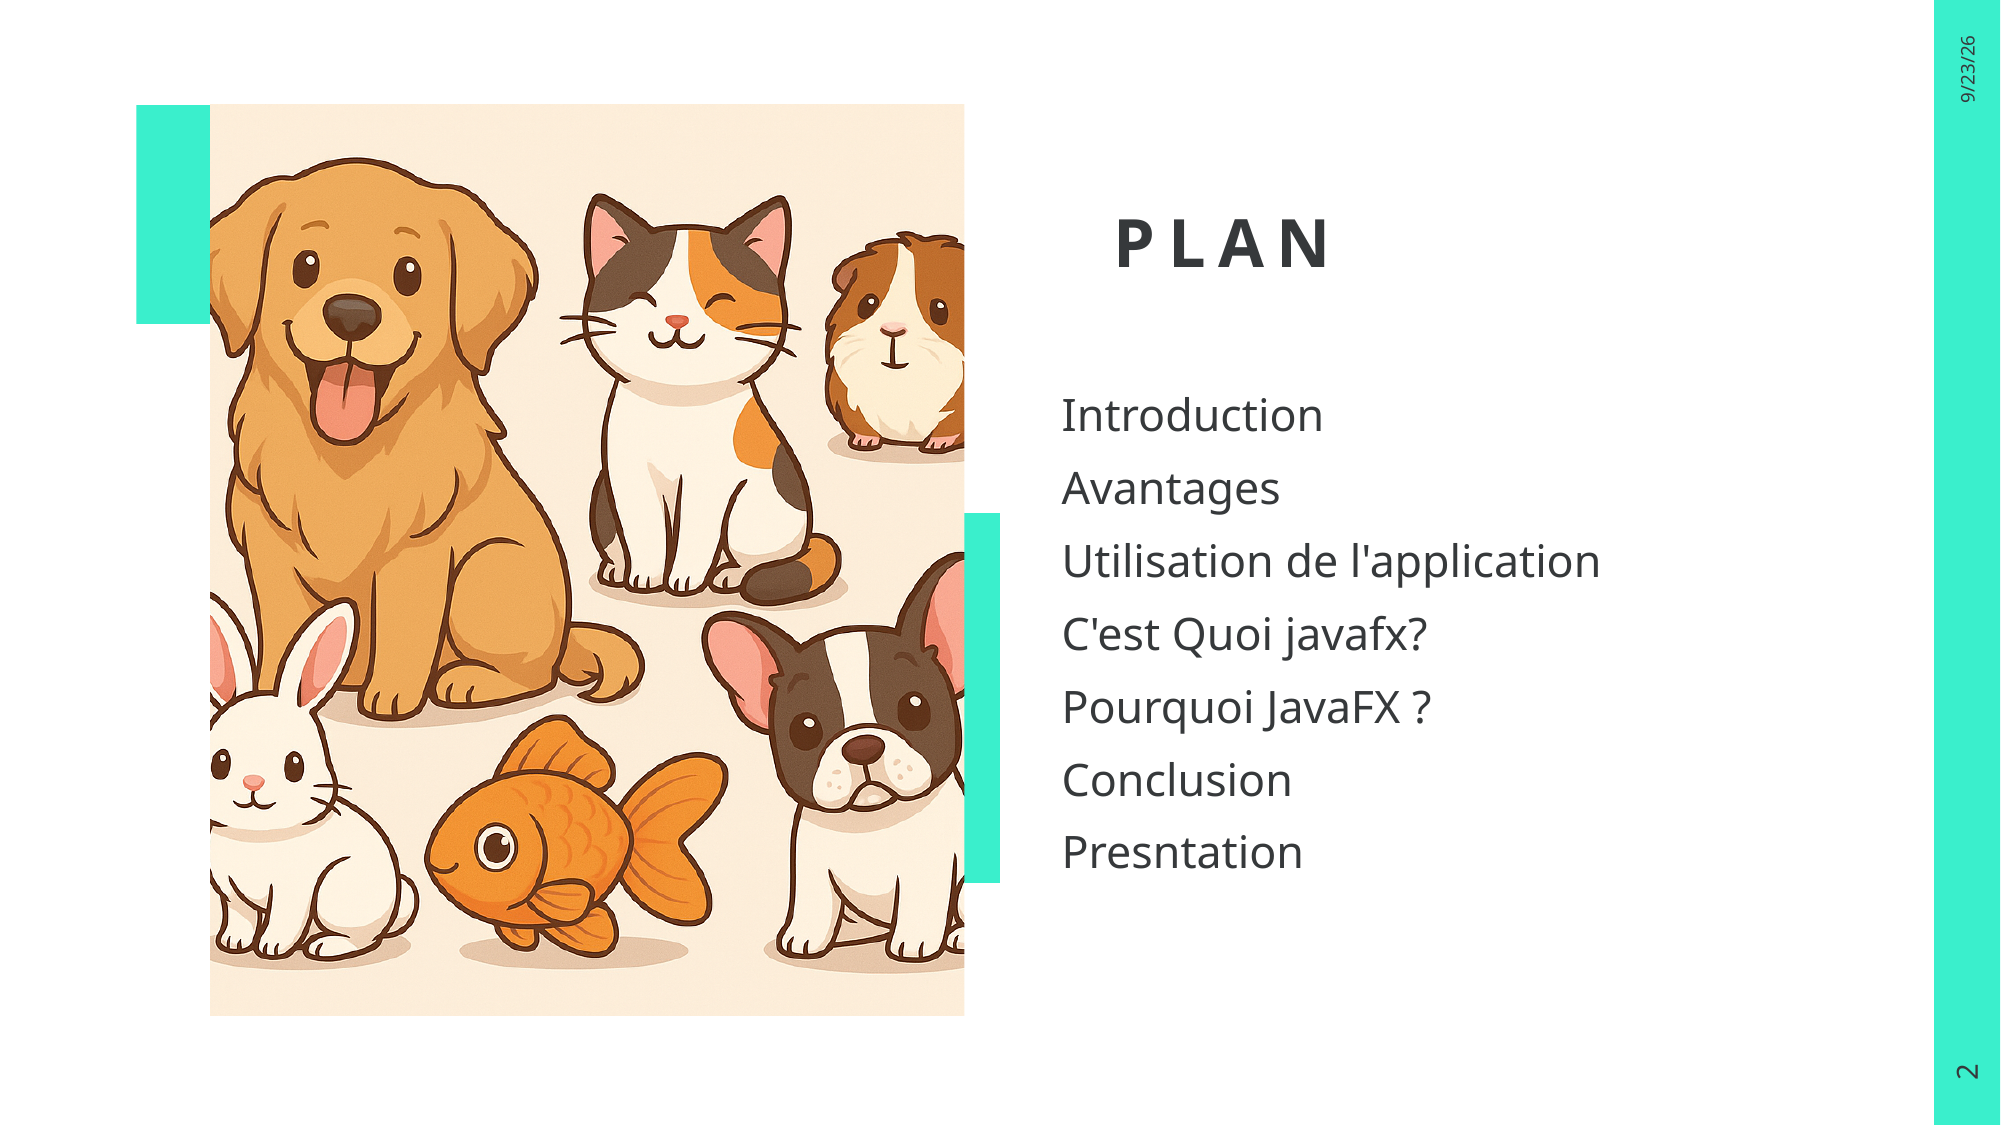

# Plan
Introduction
Avantages
Utilisation de l'application
C'est Quoi javafx?
Pourquoi JavaFX ?
Conclusion
Presntation